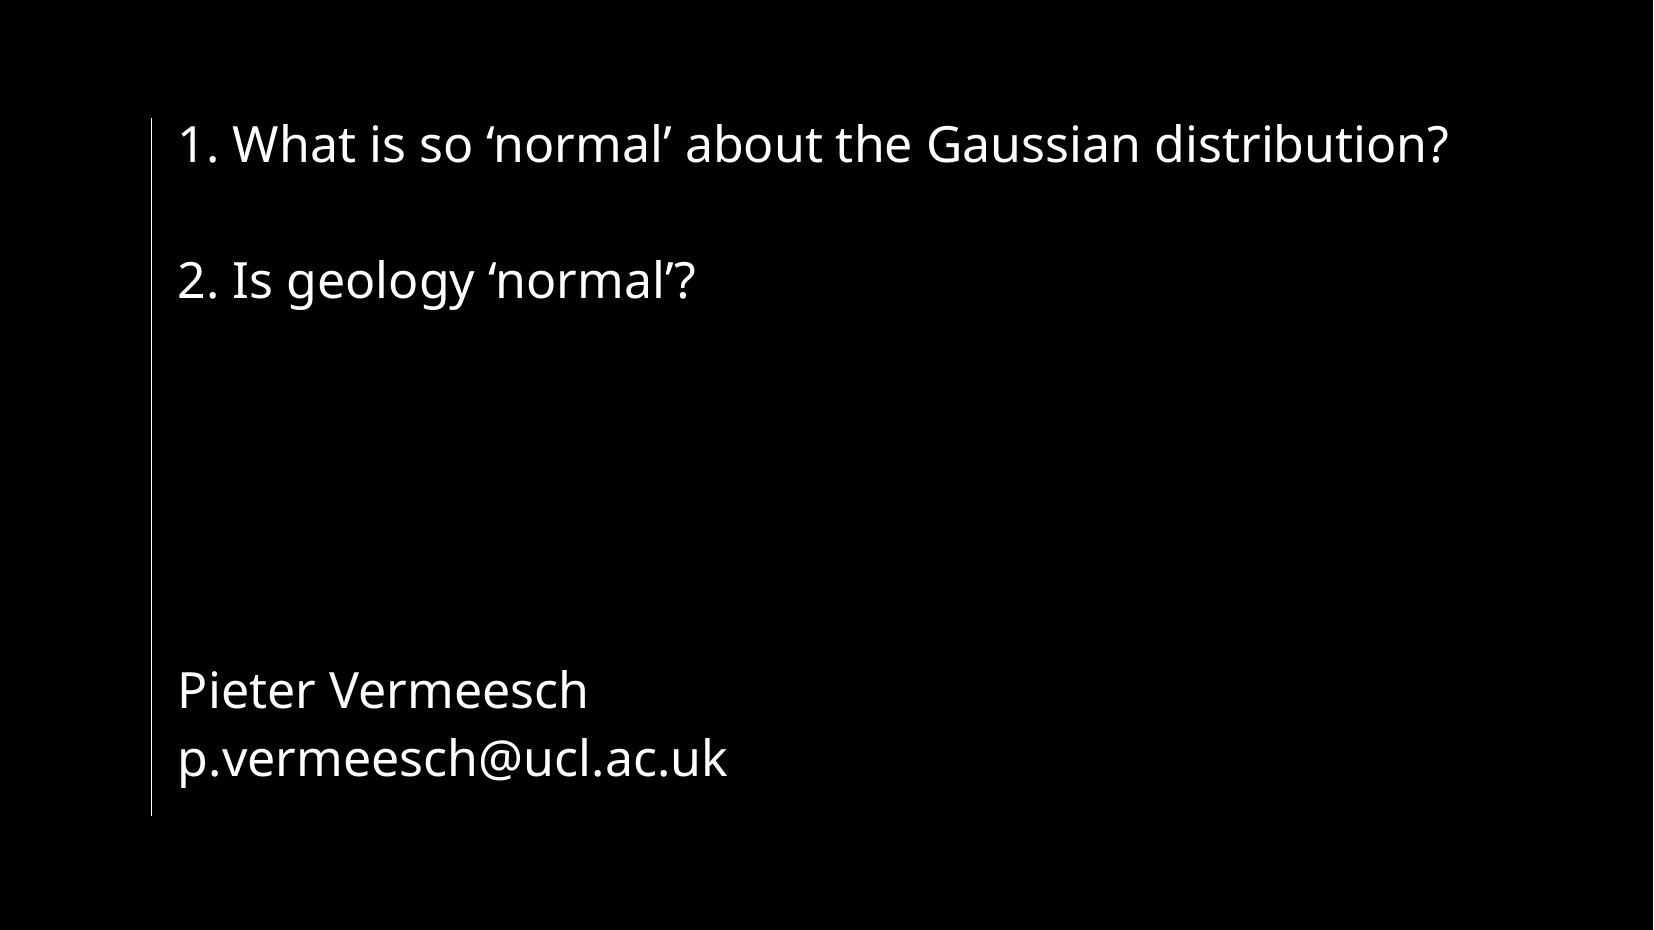

1. What is so ‘normal’ about the Gaussian distribution?
2. Is geology ‘normal’?
Pieter Vermeesch
p.vermeesch@ucl.ac.uk